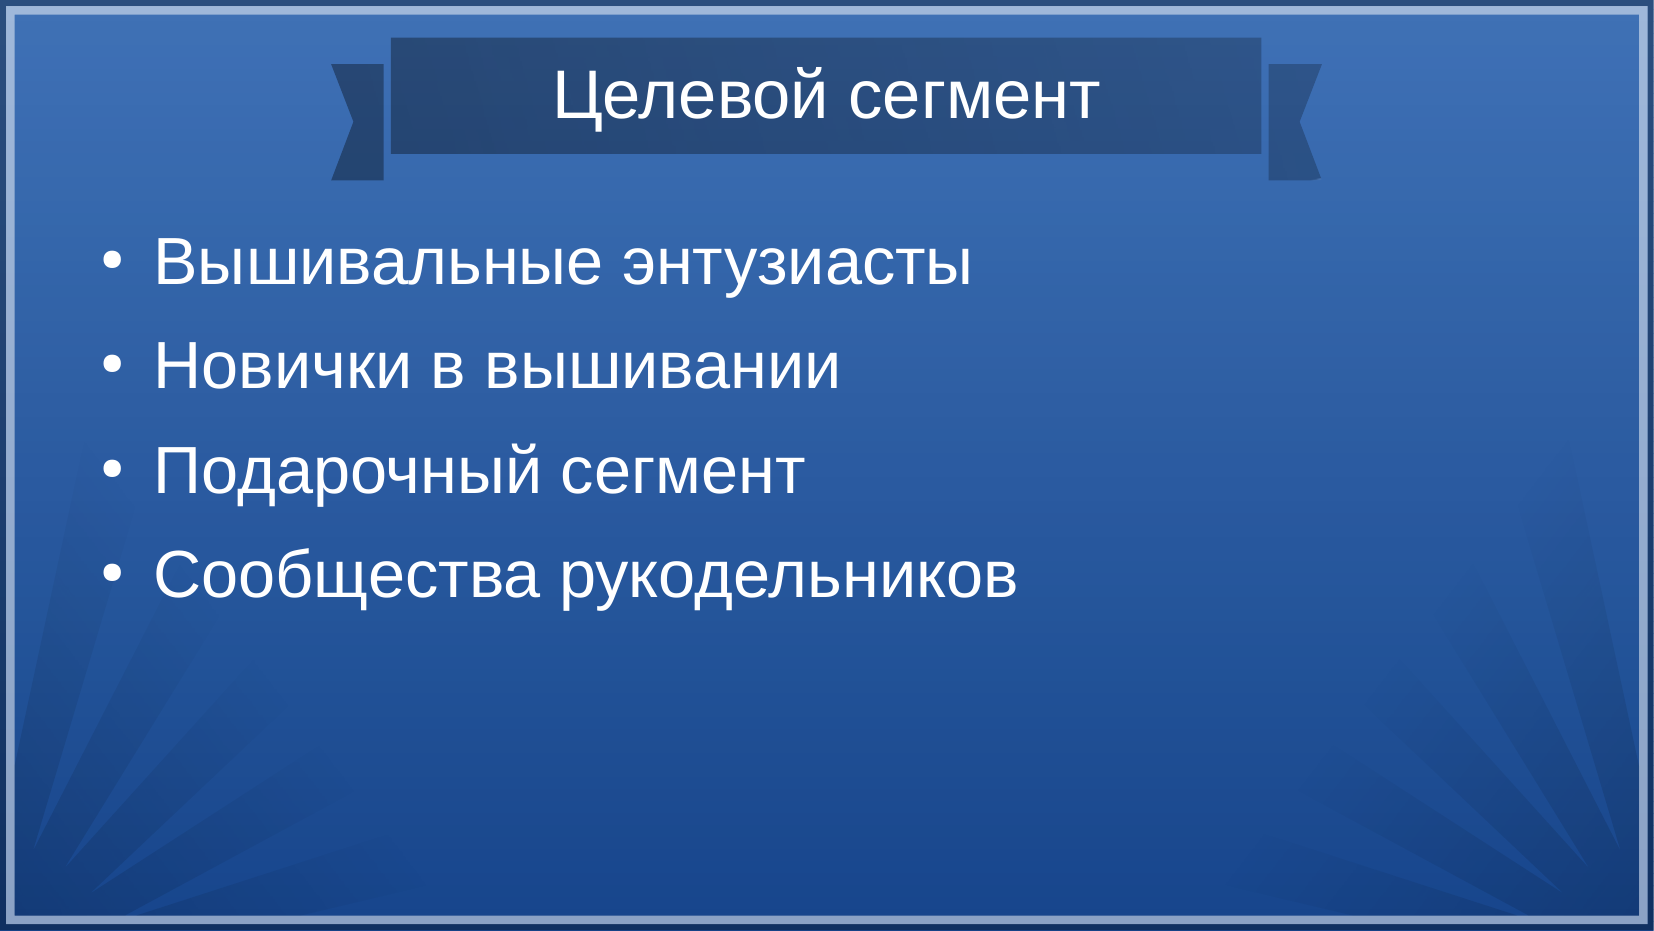

# Целевой сегмент
Вышивальные энтузиасты
Новички в вышивании
Подарочный сегмент
Сообщества рукодельников